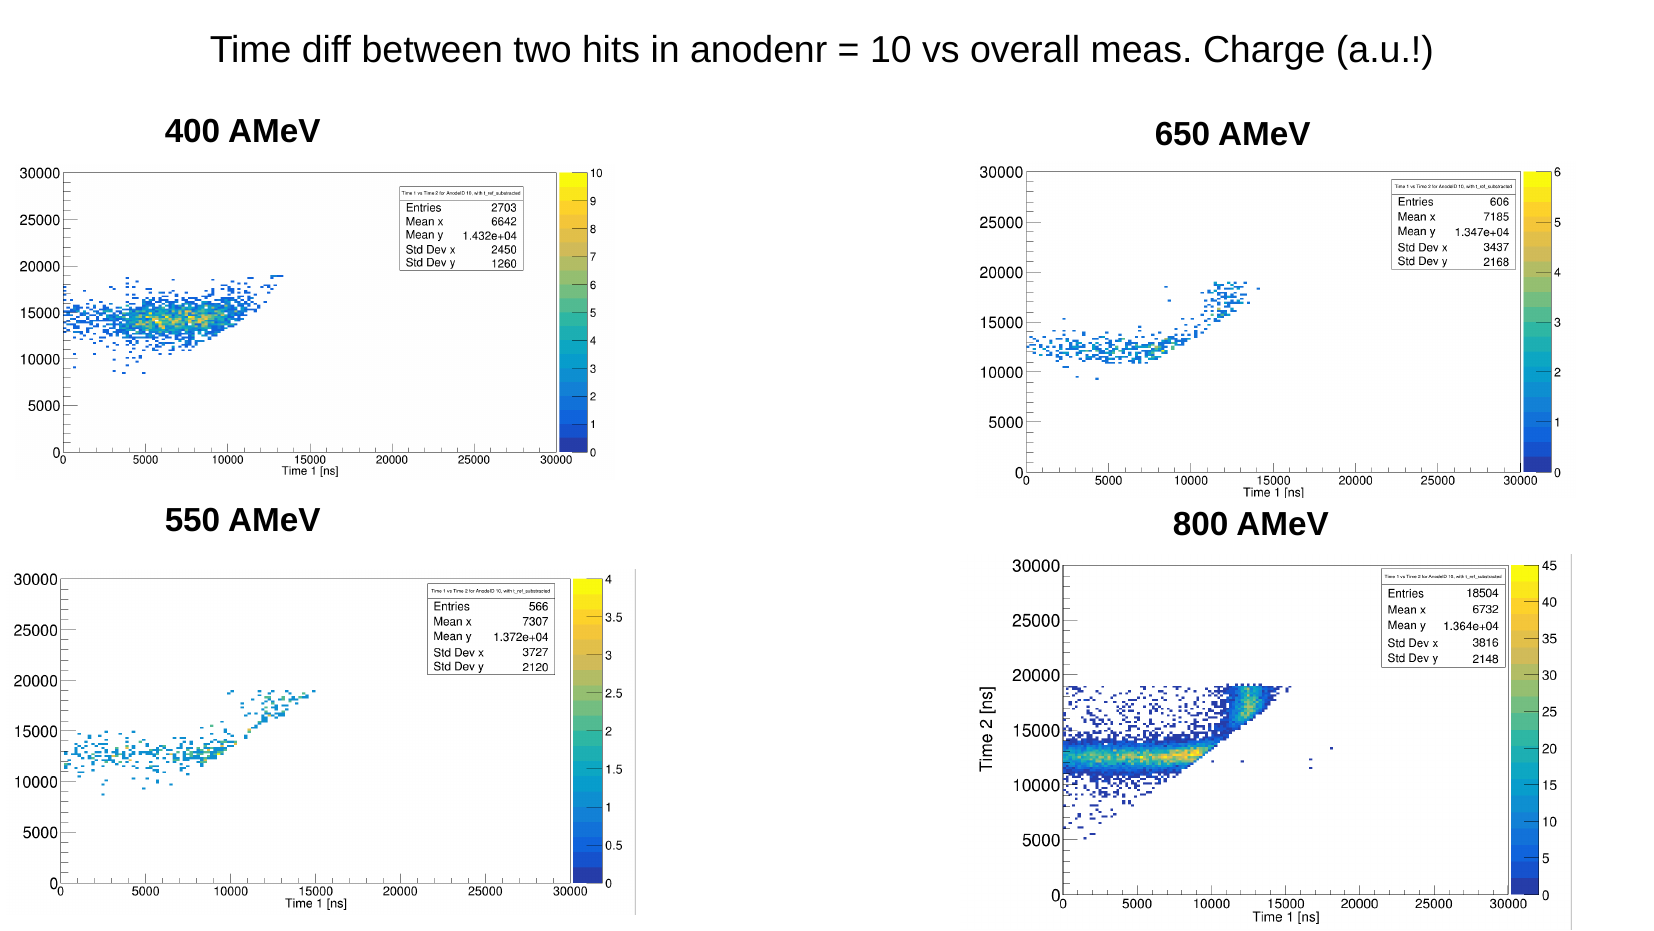

Time diff between two hits in anodenr = 10 vs overall meas. Charge (a.u.!)
400 AMeV
650 AMeV
550 AMeV
800 AMeV